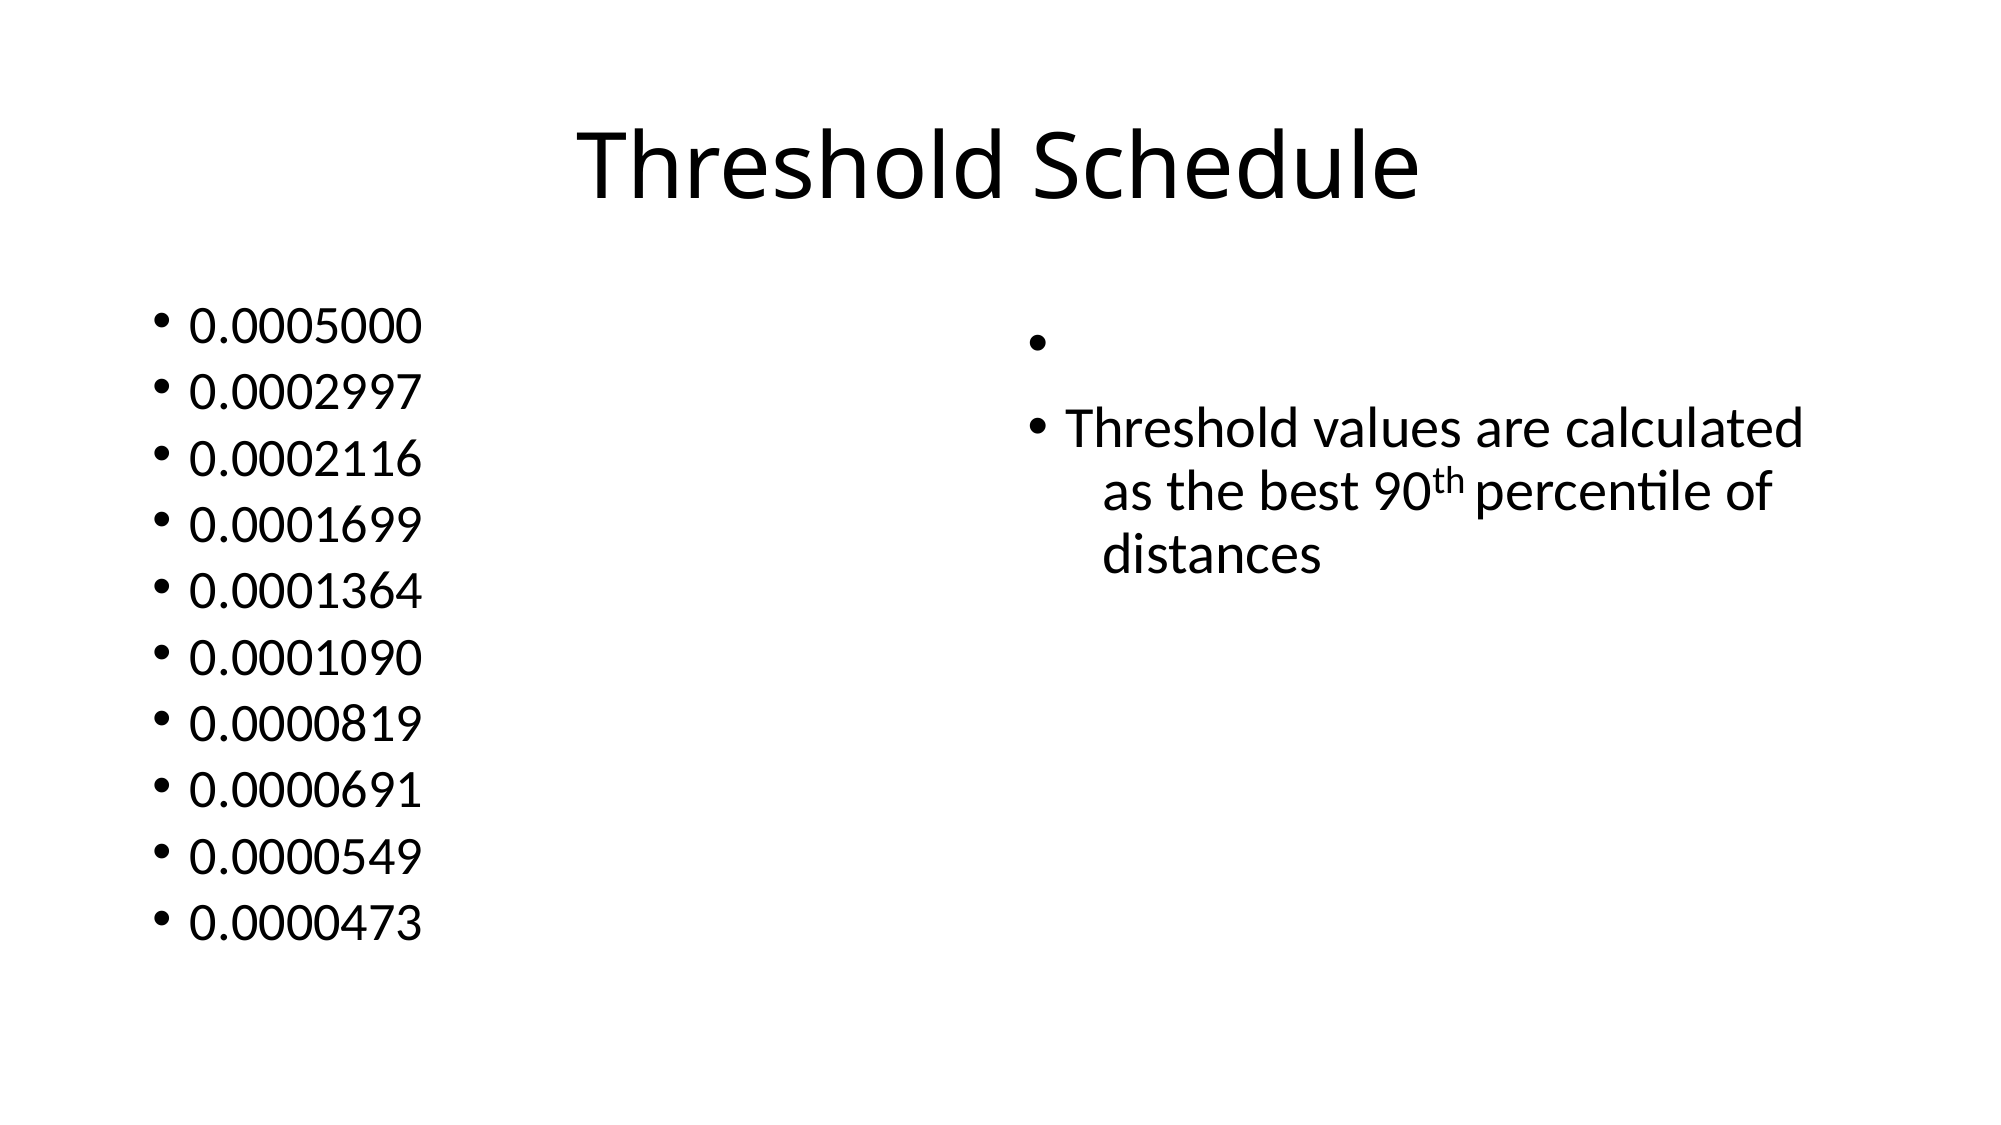

# Threshold Schedule
0.0005000
0.0002997
0.0002116
0.0001699
0.0001364
0.0001090
0.0000819
0.0000691
0.0000549
0.0000473
Threshold values are calculated as the best 90th percentile of distances